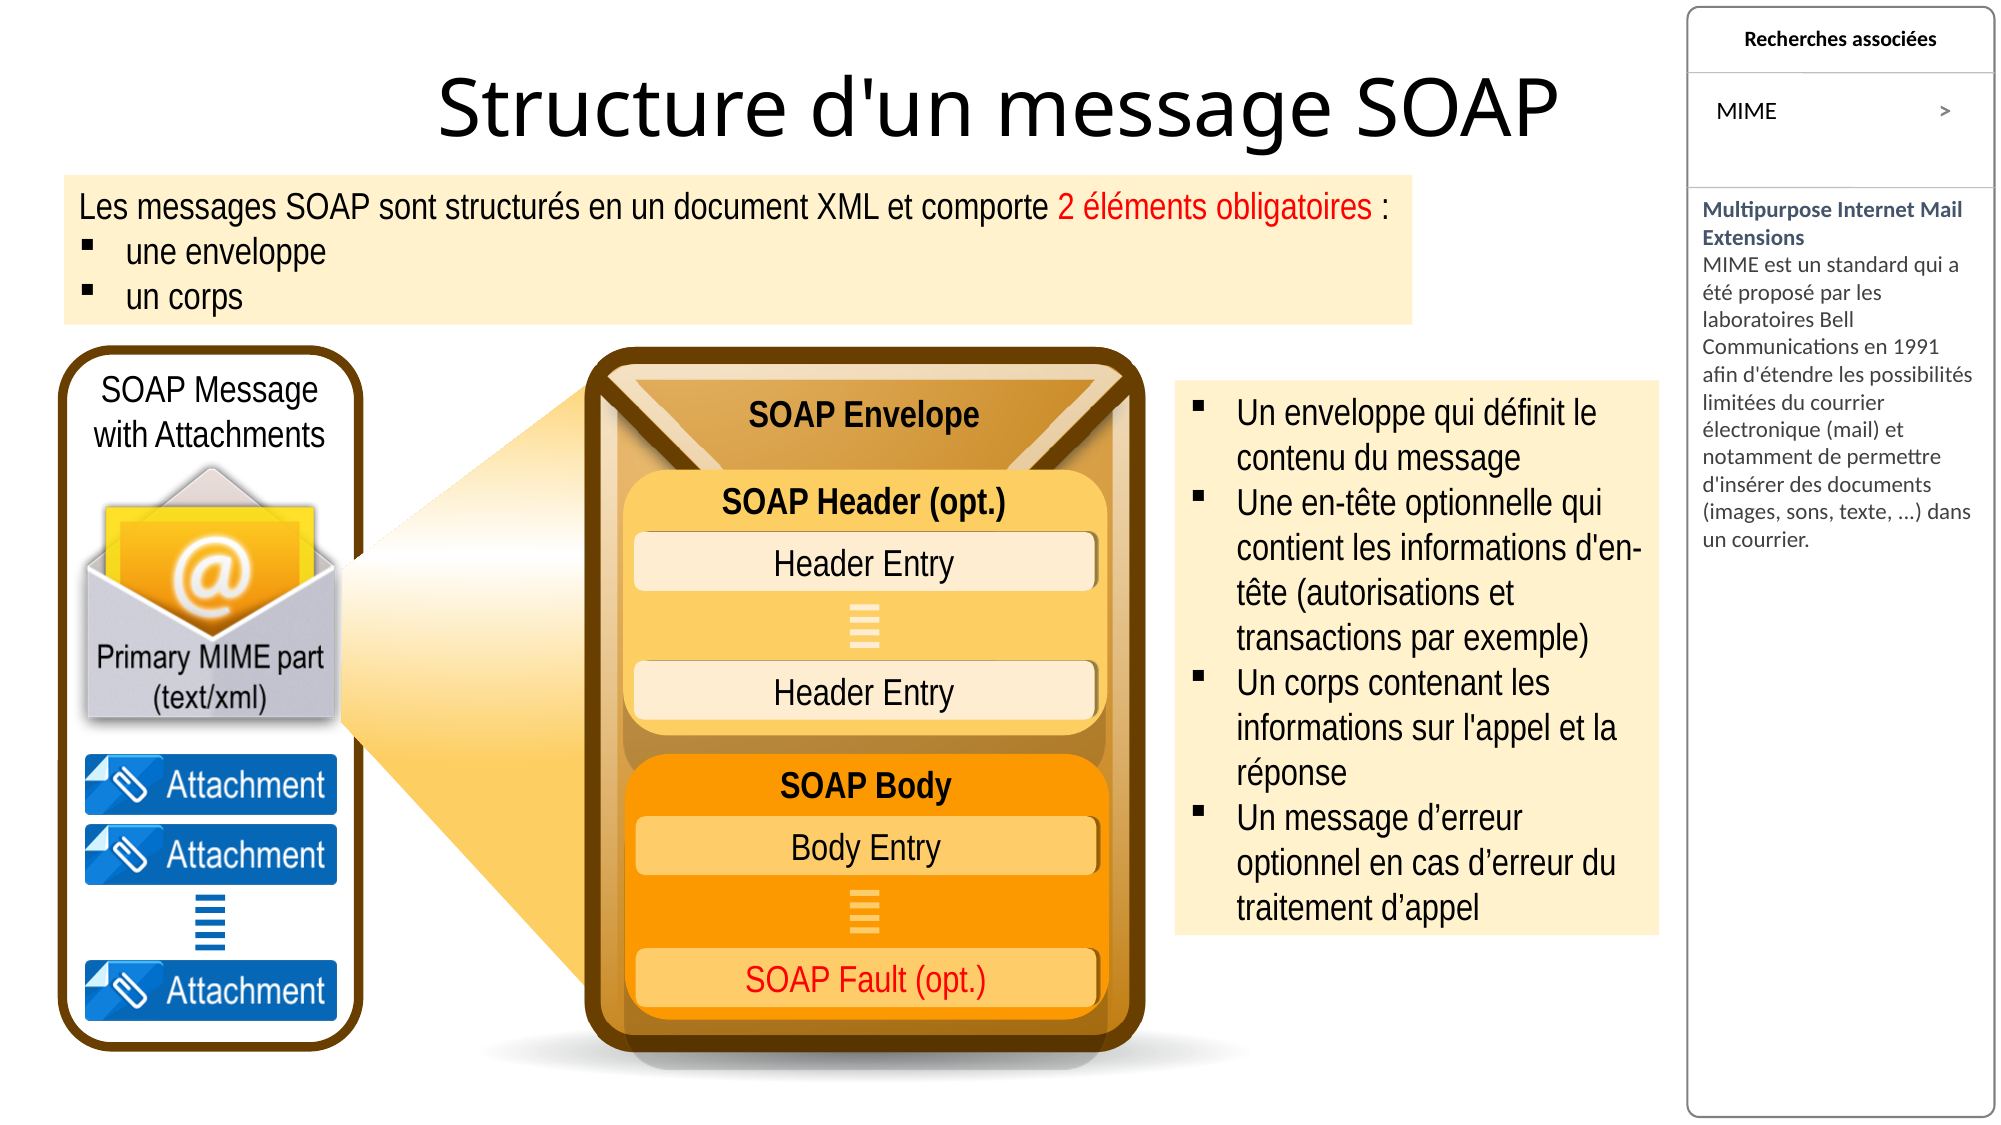

Recherches associées
Structure d'un message SOAP
MIME	>
Les messages SOAP sont structurés en un document XML et comporte 2 éléments obligatoires :
une enveloppe
un corps
Multipurpose Internet Mail Extensions
MIME est un standard qui a été proposé par les laboratoires Bell Communications en 1991 afin d'étendre les possibilités limitées du courrier électronique (mail) et notamment de permettre d'insérer des documents (images, sons, texte, ...) dans un courrier.
SOAP Message
with Attachments
SOAP Envelope
SOAP Header (opt.)
Header Entry
Header Entry
SOAP Body
Body Entry
SOAP Fault (opt.)
Un enveloppe qui définit le contenu du message
Une en-tête optionnelle qui contient les informations d'en-tête (autorisations et transactions par exemple)
Un corps contenant les informations sur l'appel et la réponse
Un message d’erreur optionnel en cas d’erreur du traitement d’appel